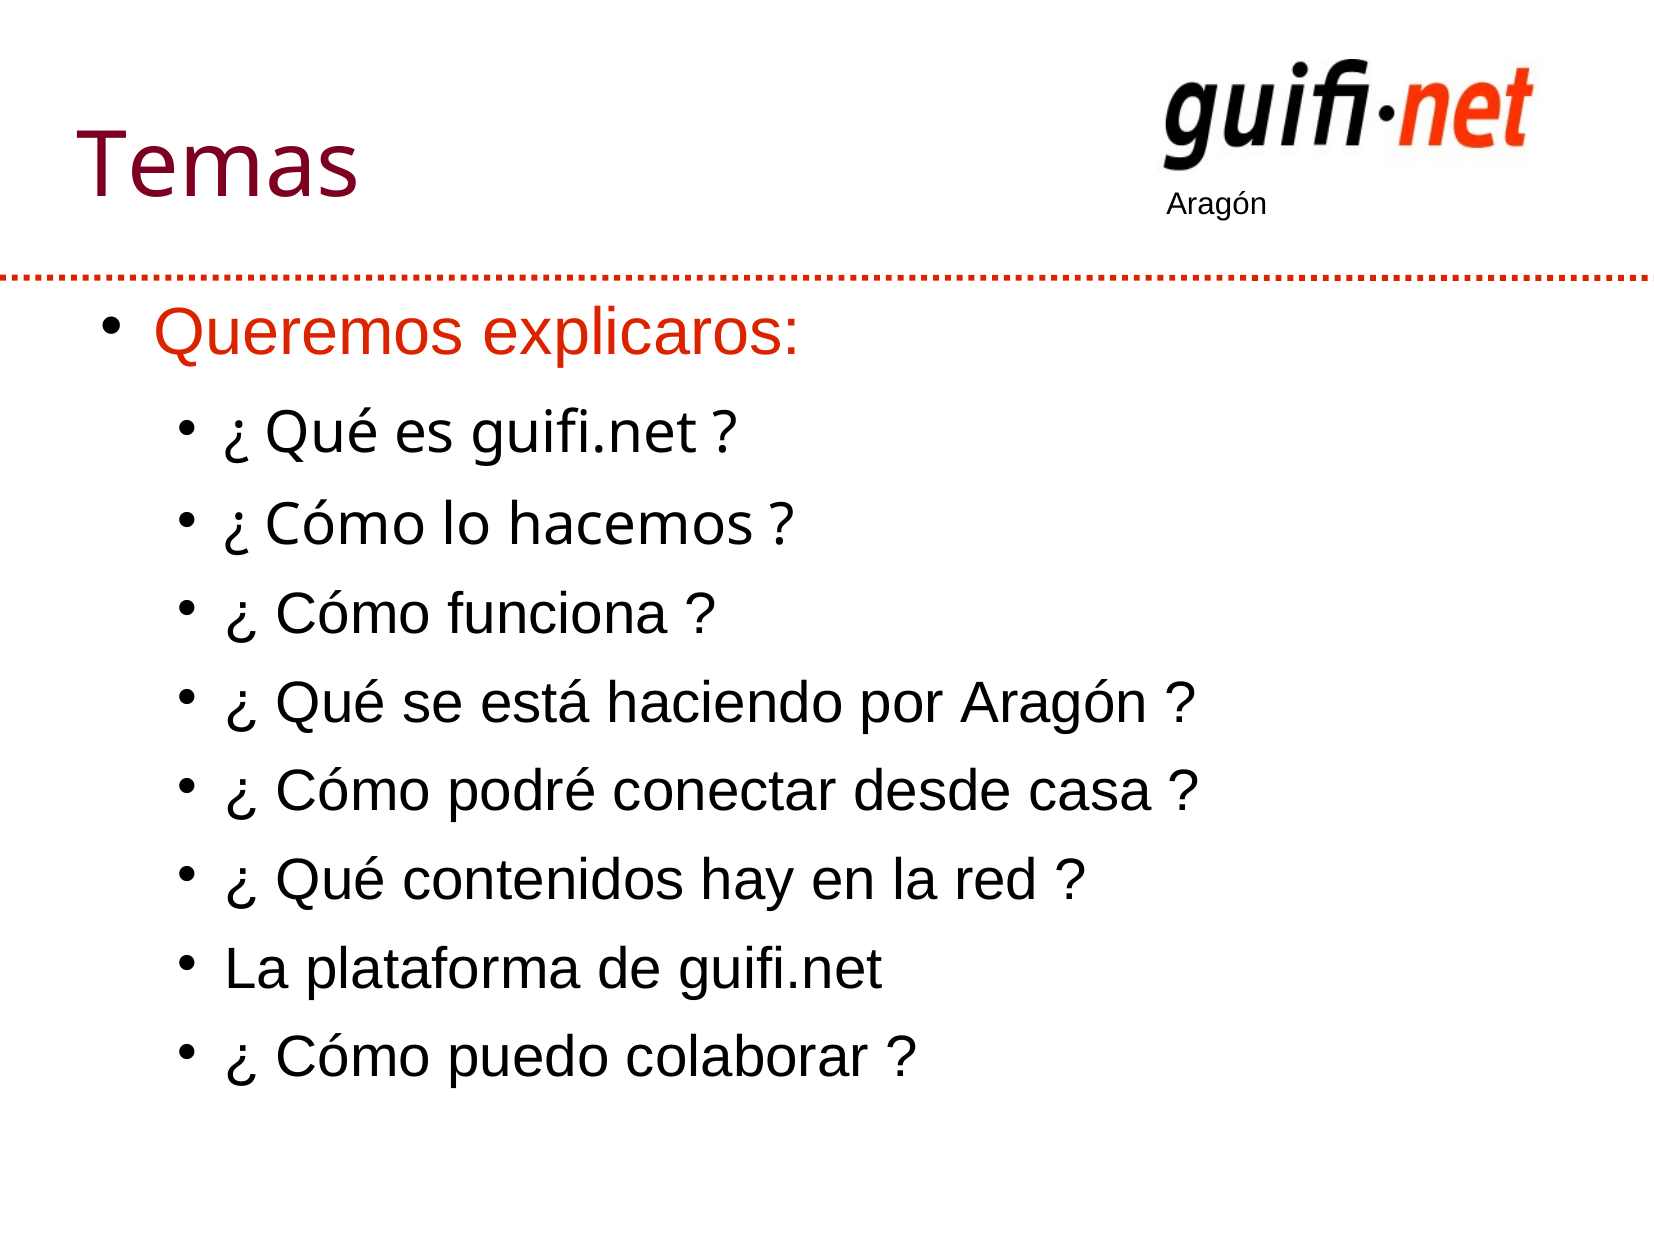

# Temas
Queremos explicaros:
¿ Qué es guifi.net ?
¿ Cómo lo hacemos ?
¿ Cómo funciona ?
¿ Qué se está haciendo por Aragón ?
¿ Cómo podré conectar desde casa ?
¿ Qué contenidos hay en la red ?
La plataforma de guifi.net
¿ Cómo puedo colaborar ?